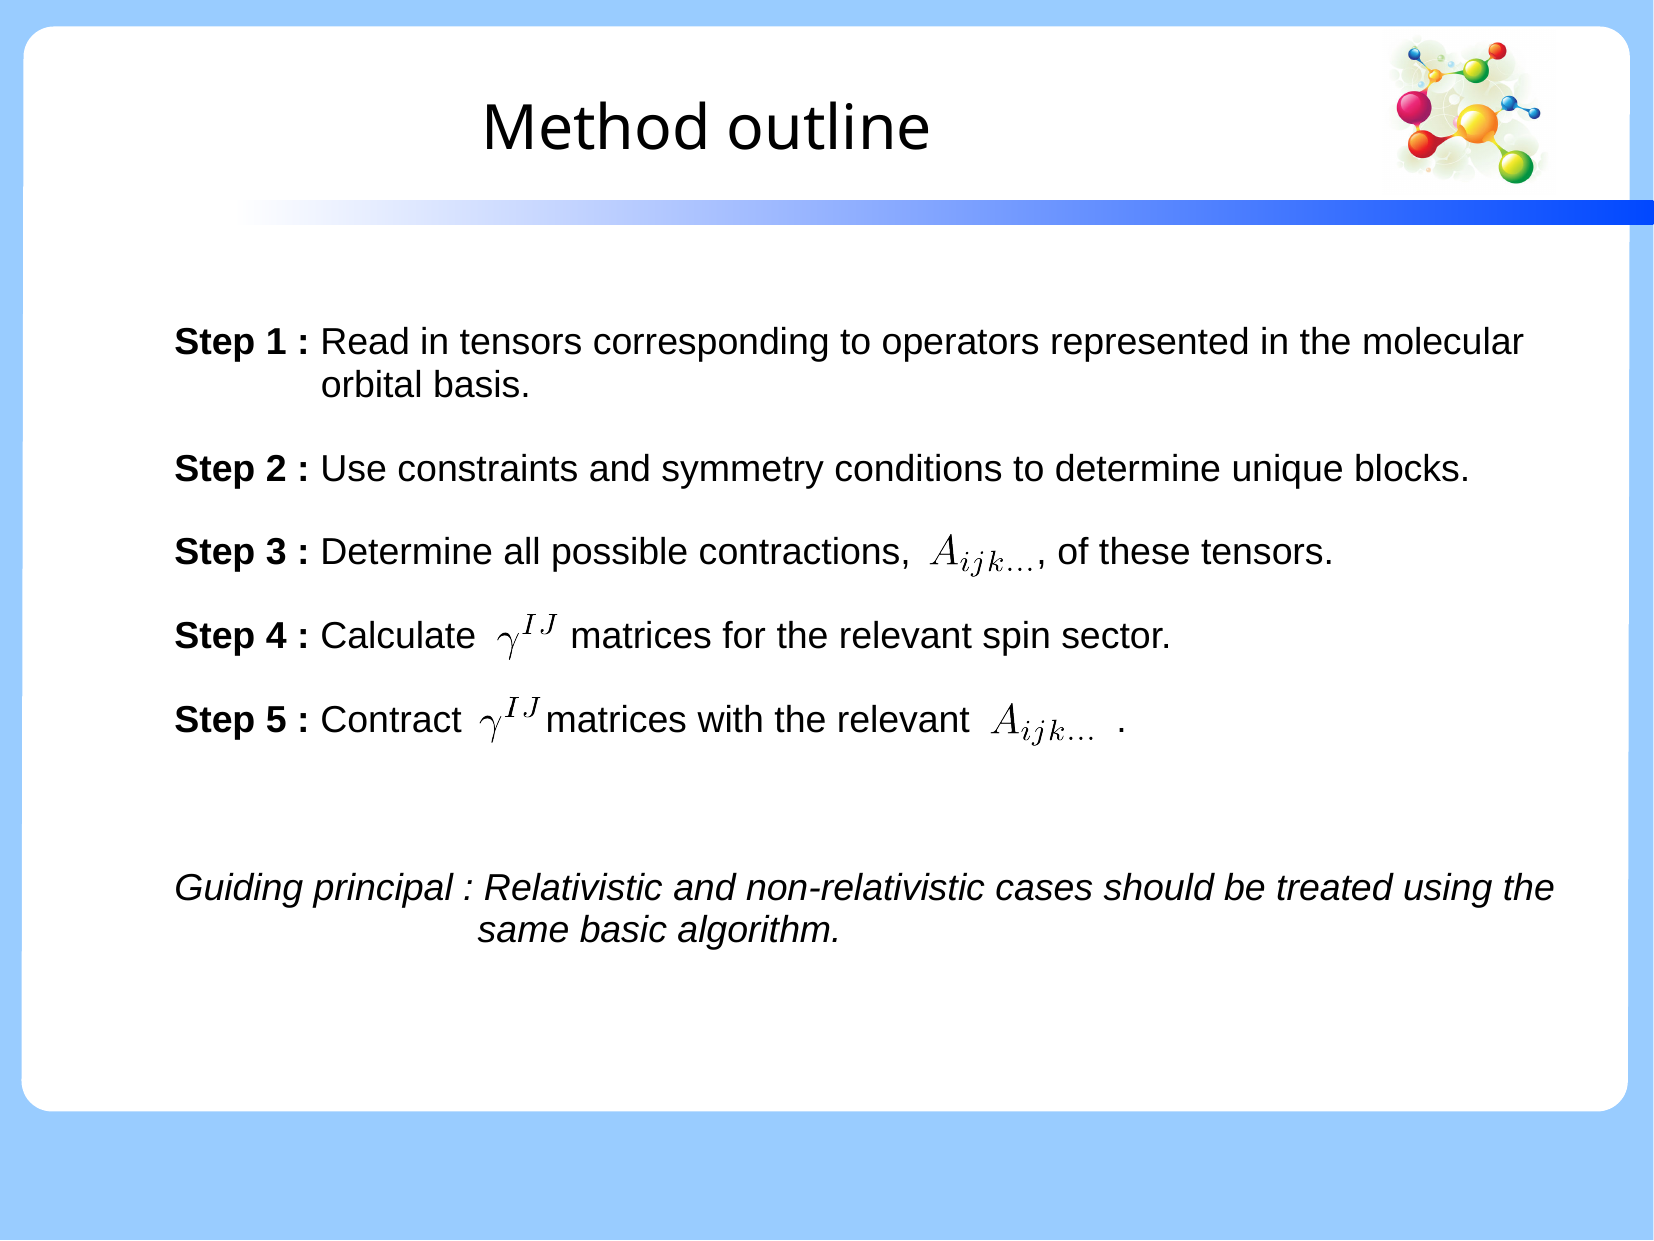

# Method outline
Step 1 : Read in tensors corresponding to operators represented in the molecular orbital basis.
Step 2 : Use constraints and symmetry conditions to determine unique blocks.
Step 3 : Determine all possible contractions, , of these tensors.
Step 4 : Calculate matrices for the relevant spin sector.
Step 5 : Contract matrices with the relevant .
Guiding principal : Relativistic and non-relativistic cases should be treated using the same basic algorithm.